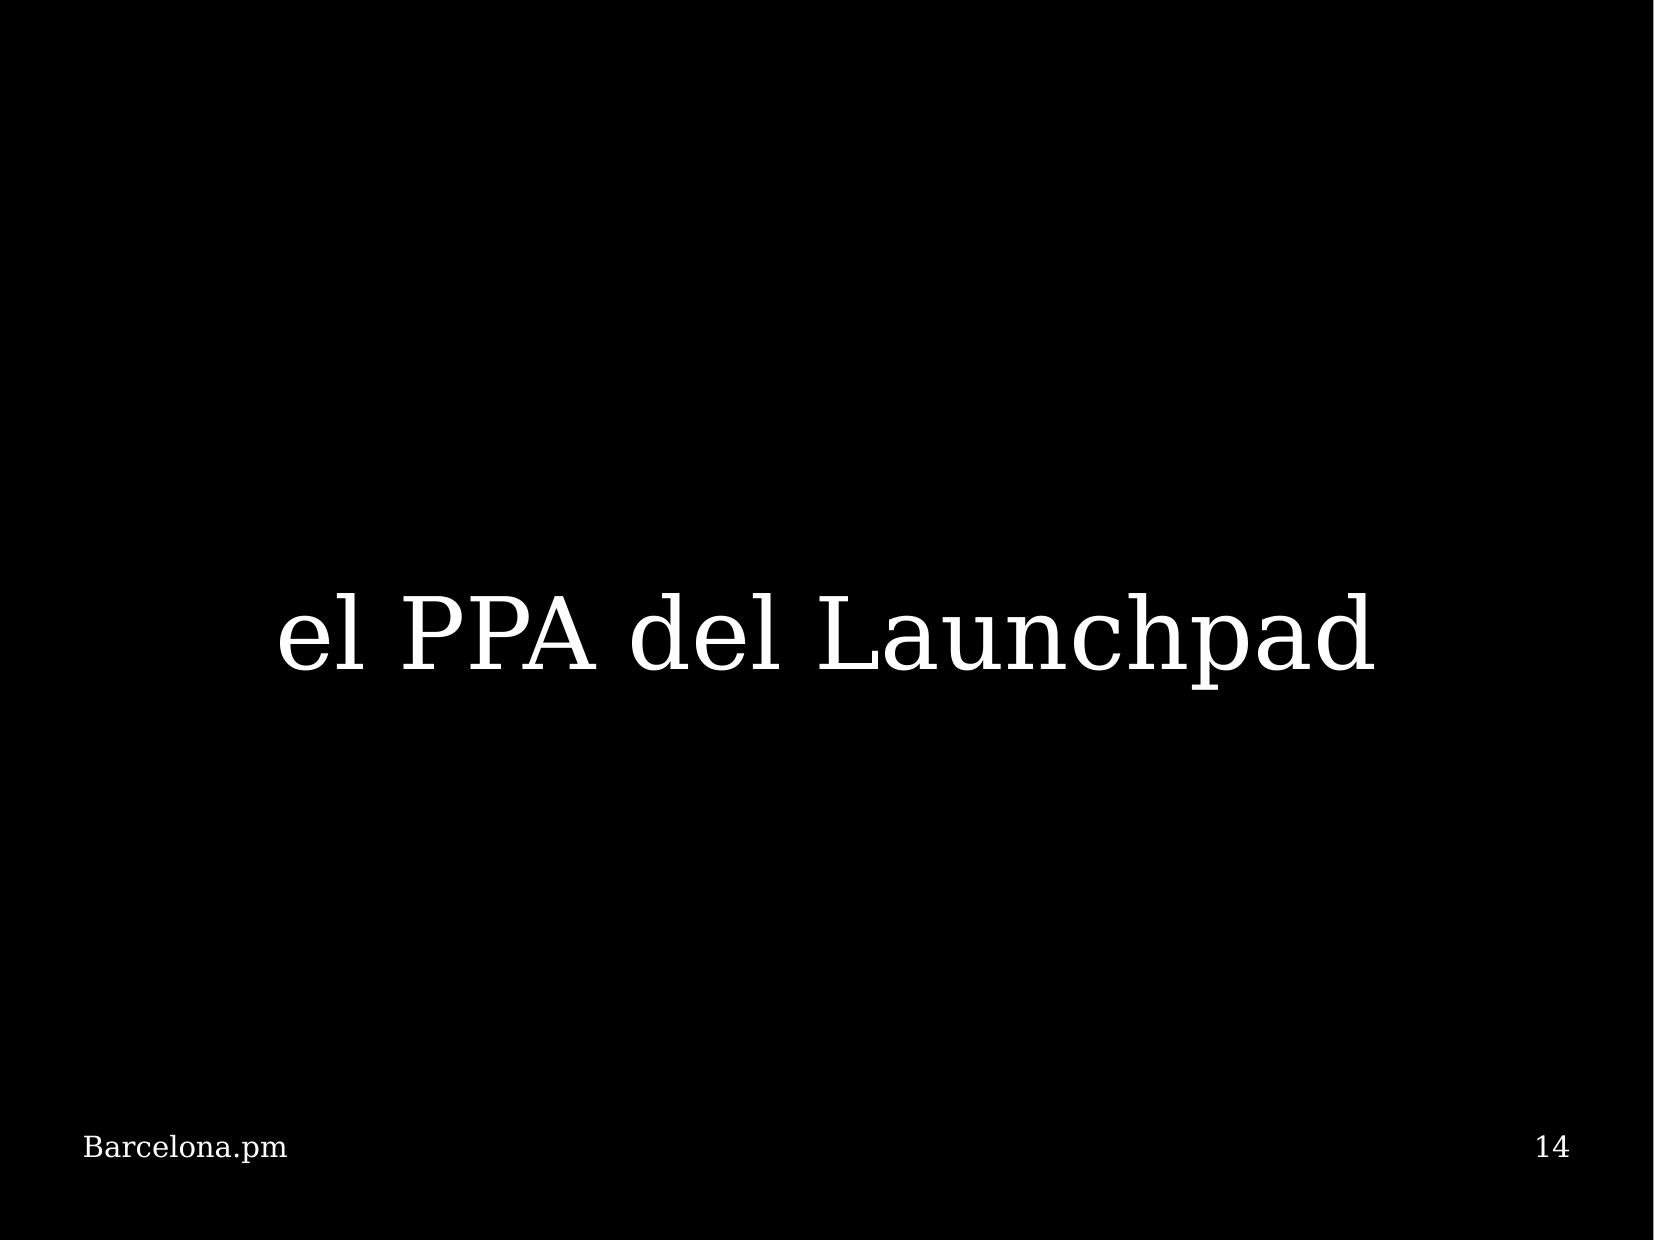

# el PPA del Launchpad
Barcelona.pm
14